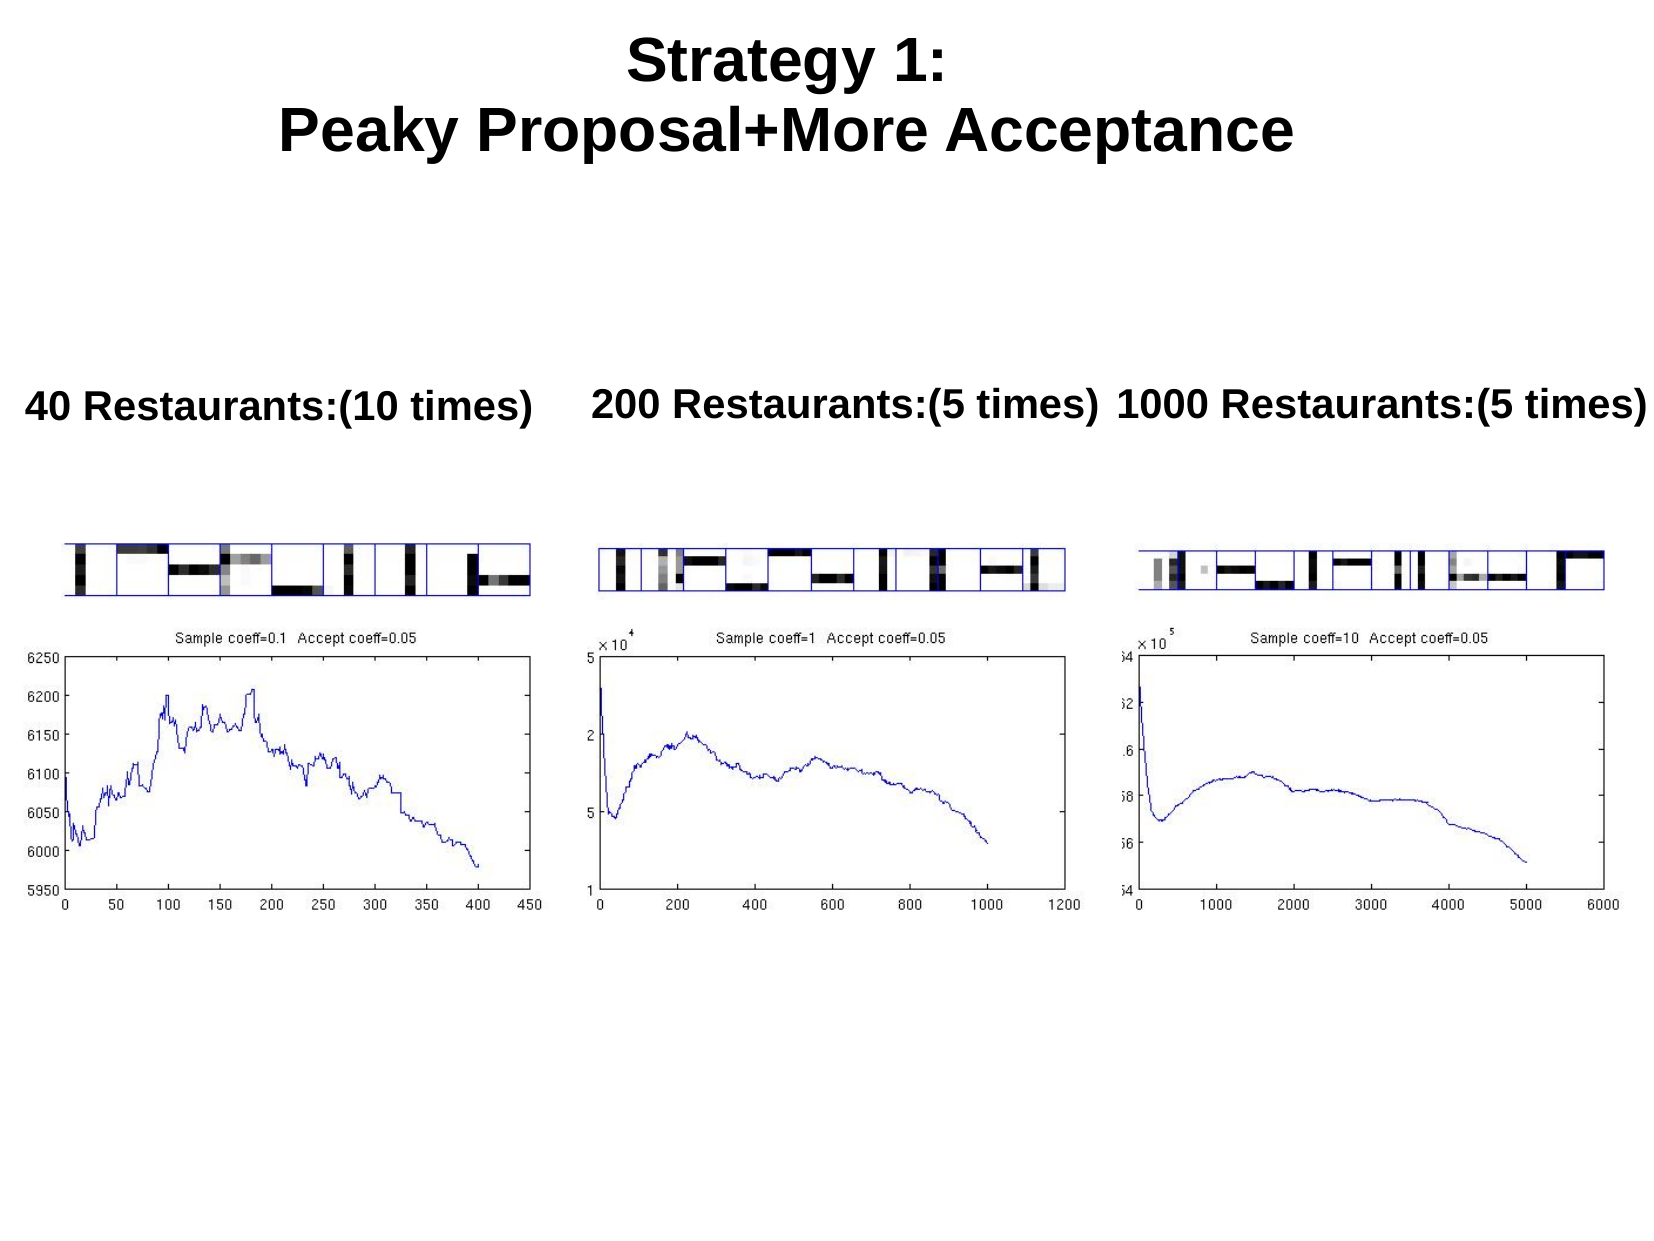

Strategy 1:
Peaky Proposal+More Acceptance
200 Restaurants:(5 times)
1000 Restaurants:(5 times)
40 Restaurants:(10 times)